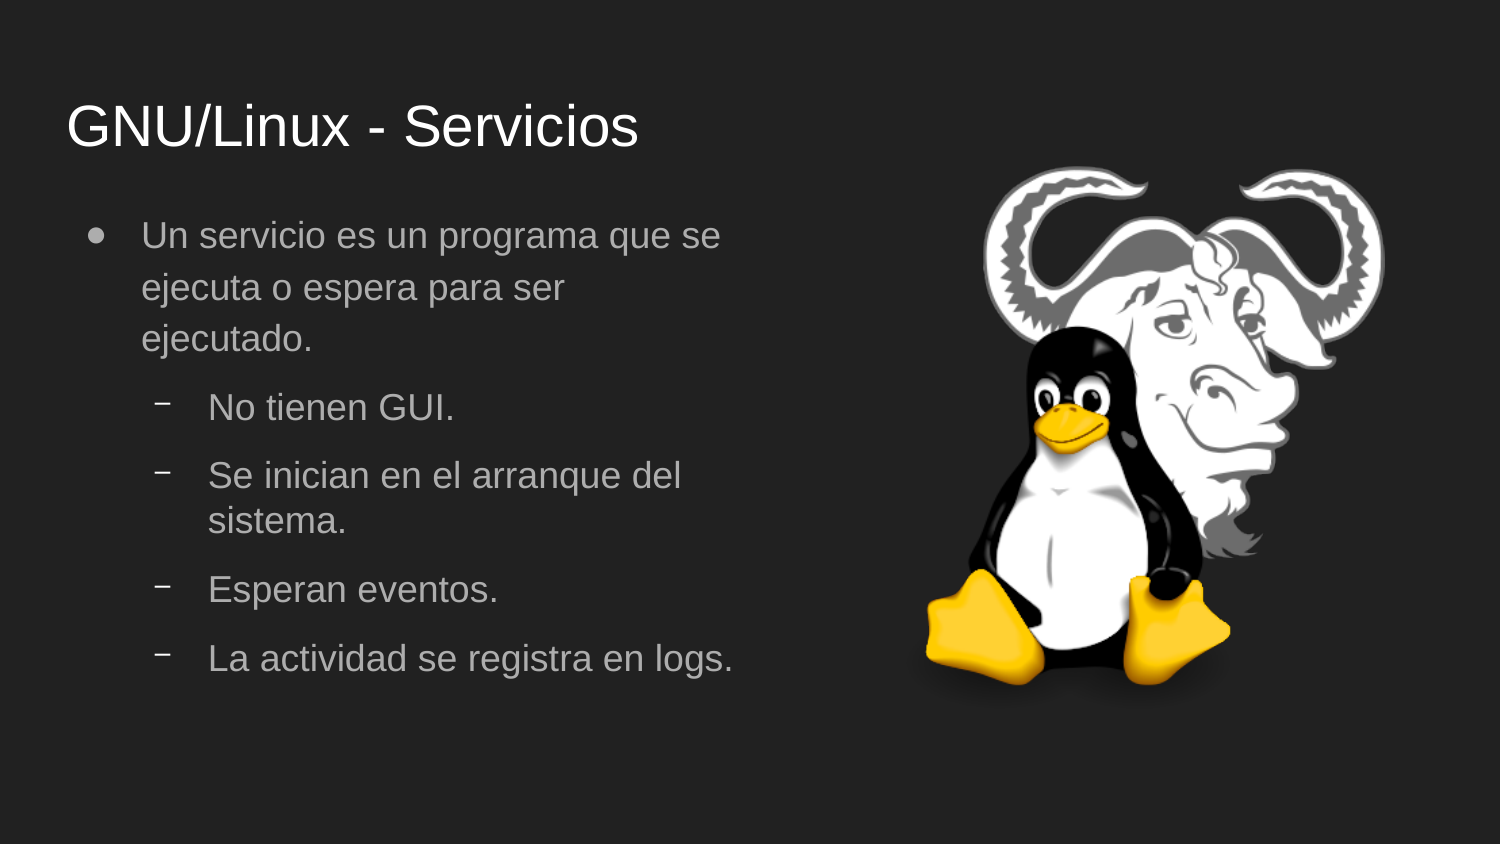

# GNU/Linux - Servicios
Un servicio es un programa que se ejecuta o espera para ser ejecutado.
No tienen GUI.
Se inician en el arranque del sistema.
Esperan eventos.
La actividad se registra en logs.